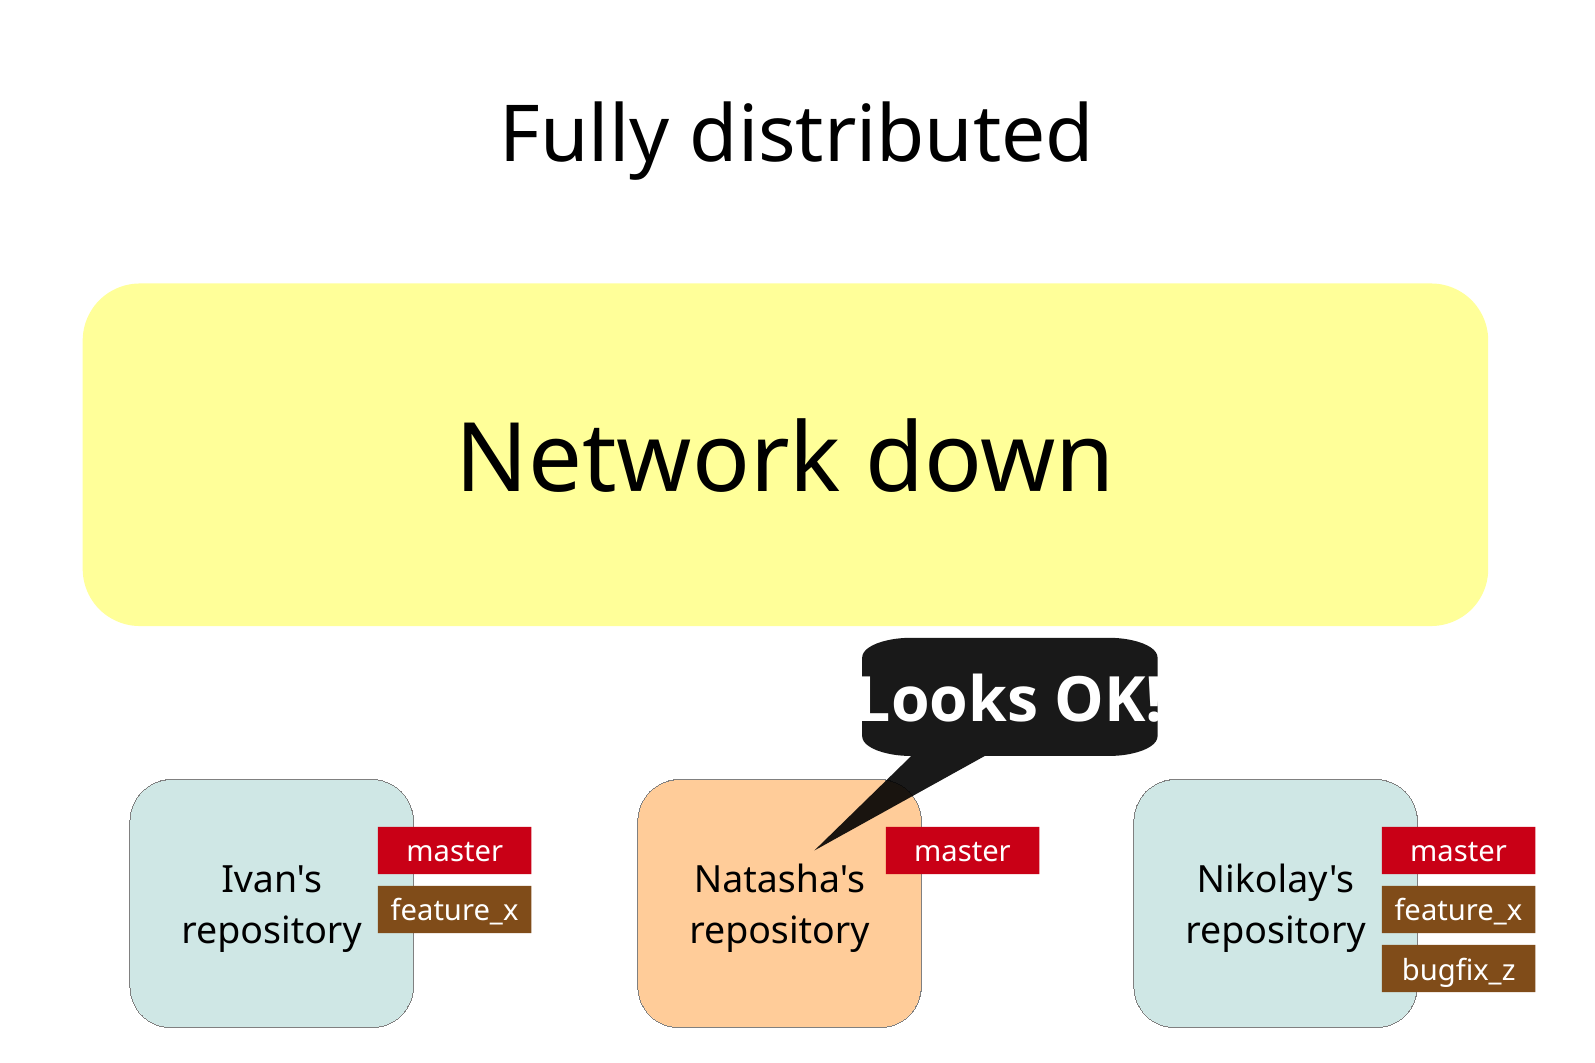

# Fully distributed
Network down
Looks OK!
Ivan's
repository
Natasha's
repository
Nikolay's
repository
master
master
master
feature_x
feature_x
bugfix_z